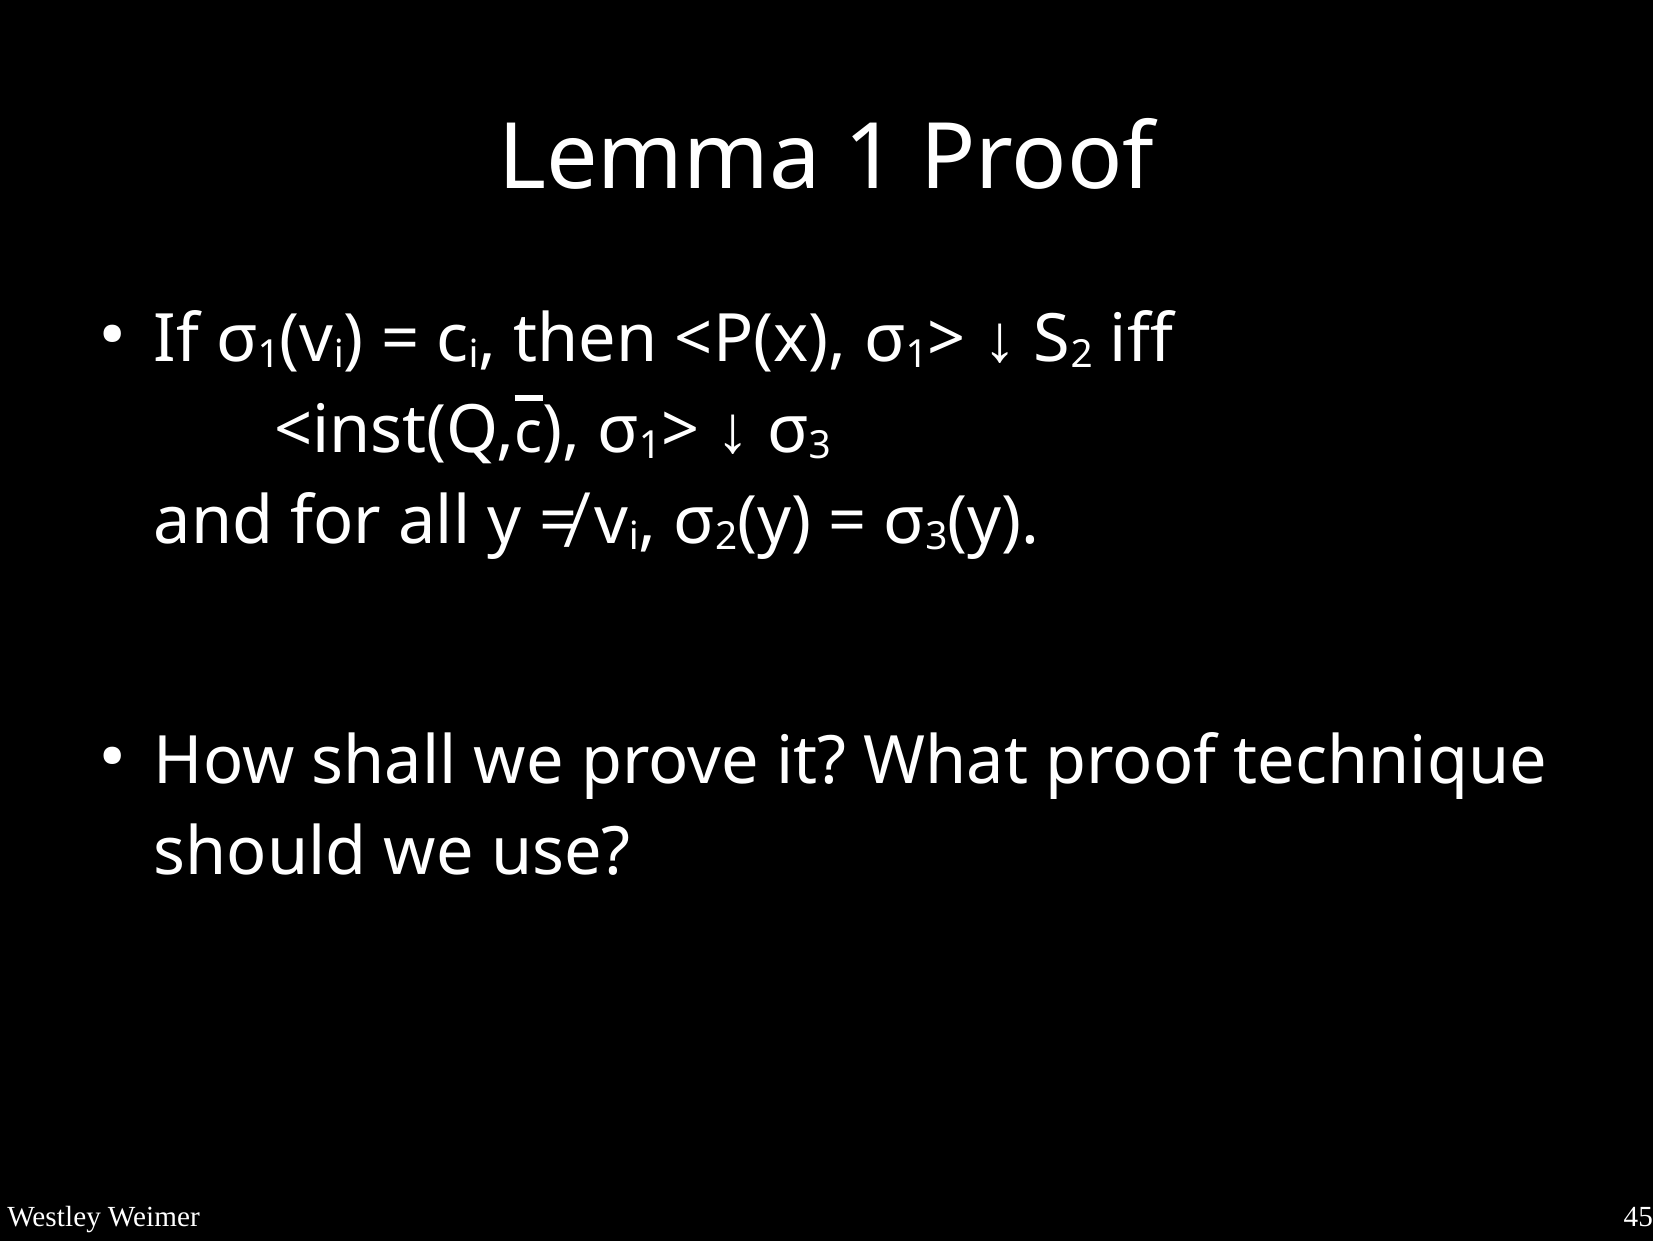

# Lemma 1 Proof
If σ1(vi) = ci, then <P(x), σ1> ↓ S2 iff <inst(Q,c), σ1> ↓ σ3 and for all y ≠ vi, σ2(y) = σ3(y).
How shall we prove it? What proof technique should we use?
45